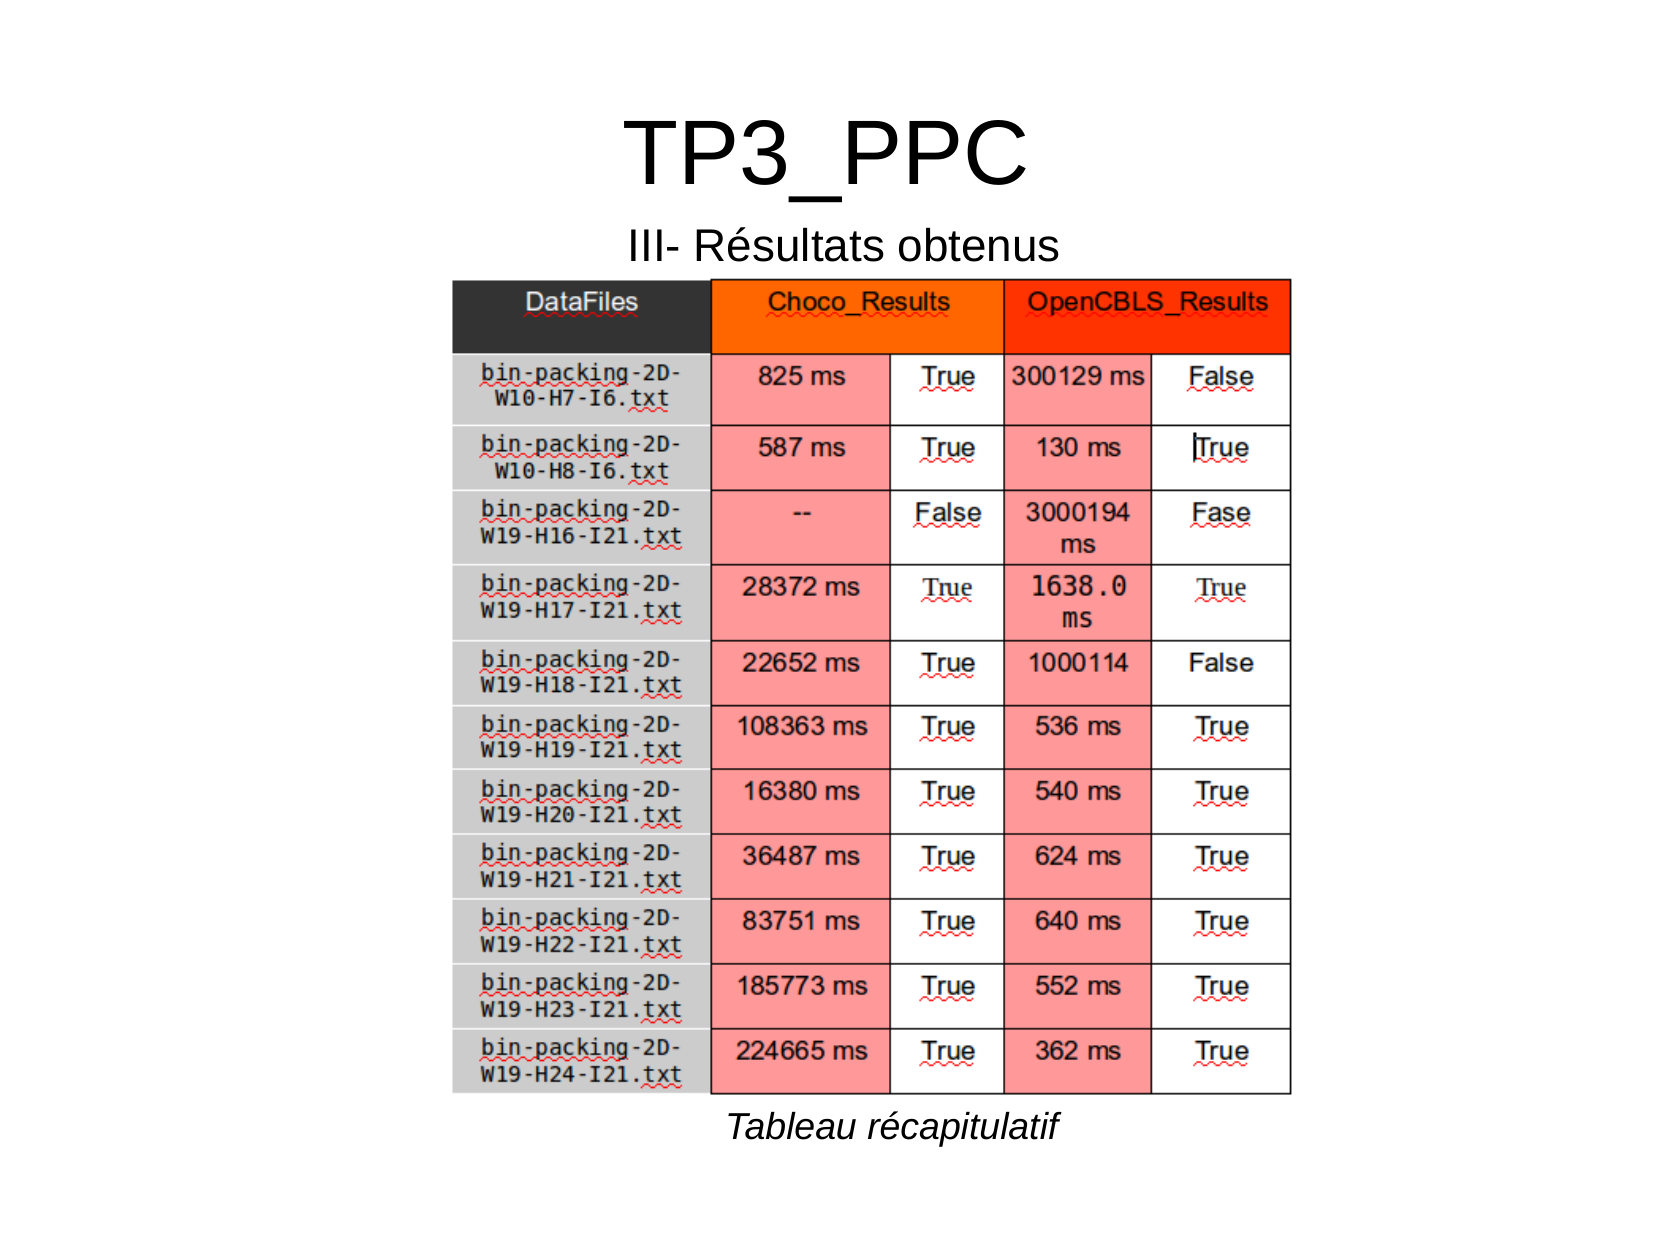

# TP3_PPC
III- Résultats obtenus
Tableau récapitulatif